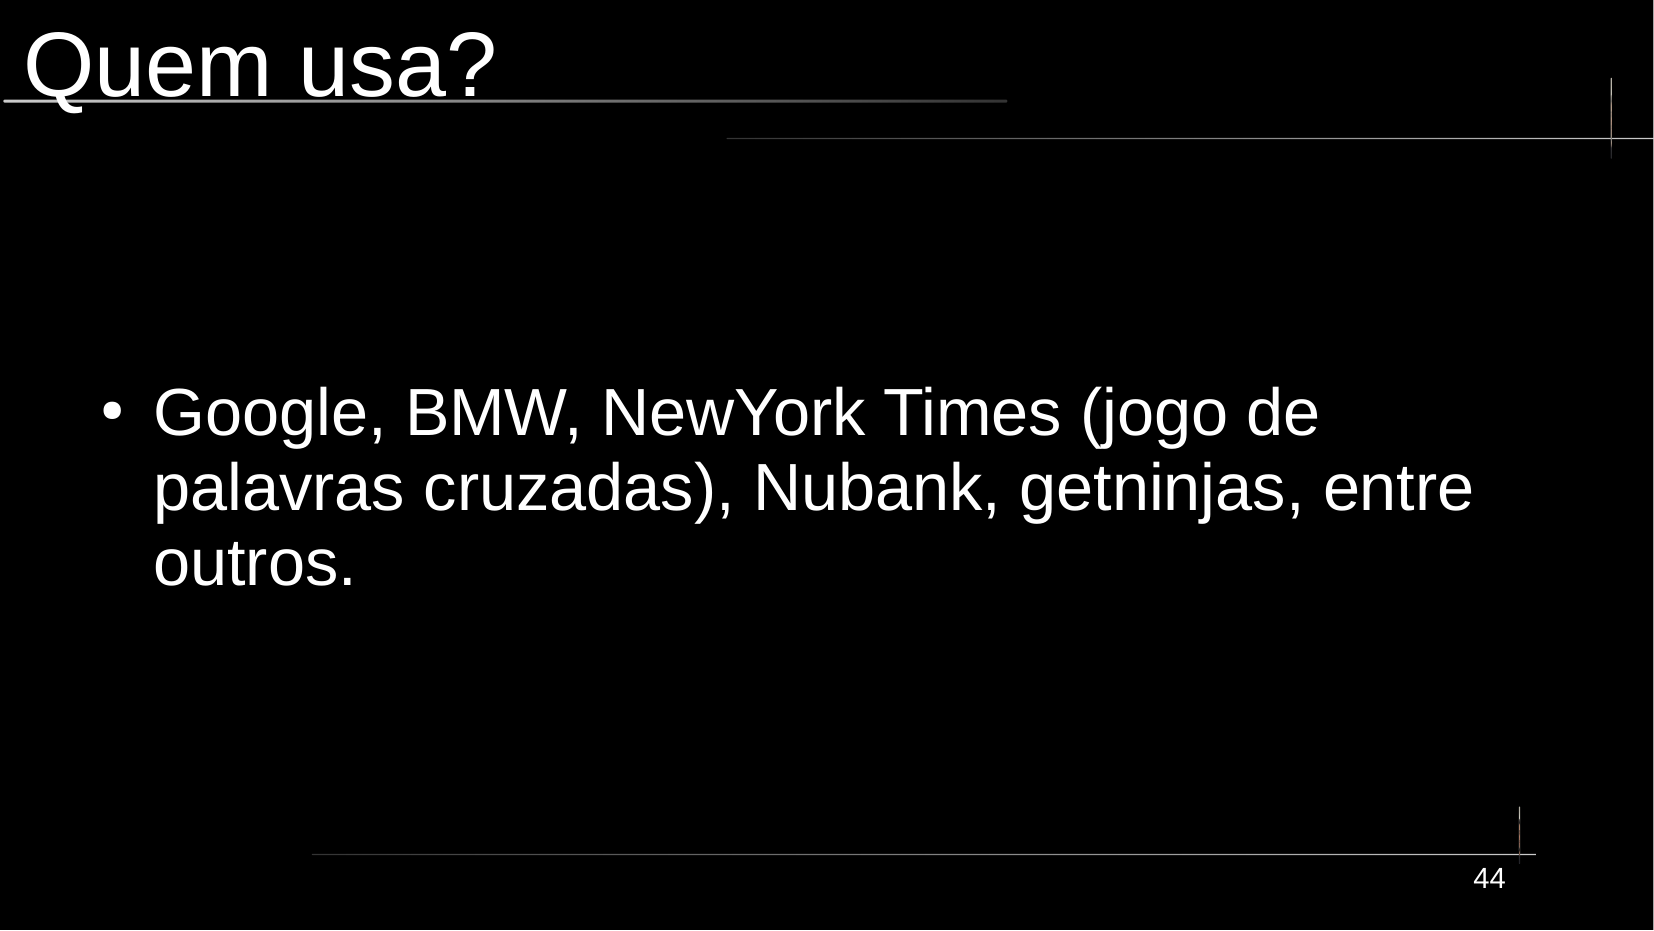

# Quem usa?
Google, BMW, NewYork Times (jogo de palavras cruzadas), Nubank, getninjas, entre outros.
44